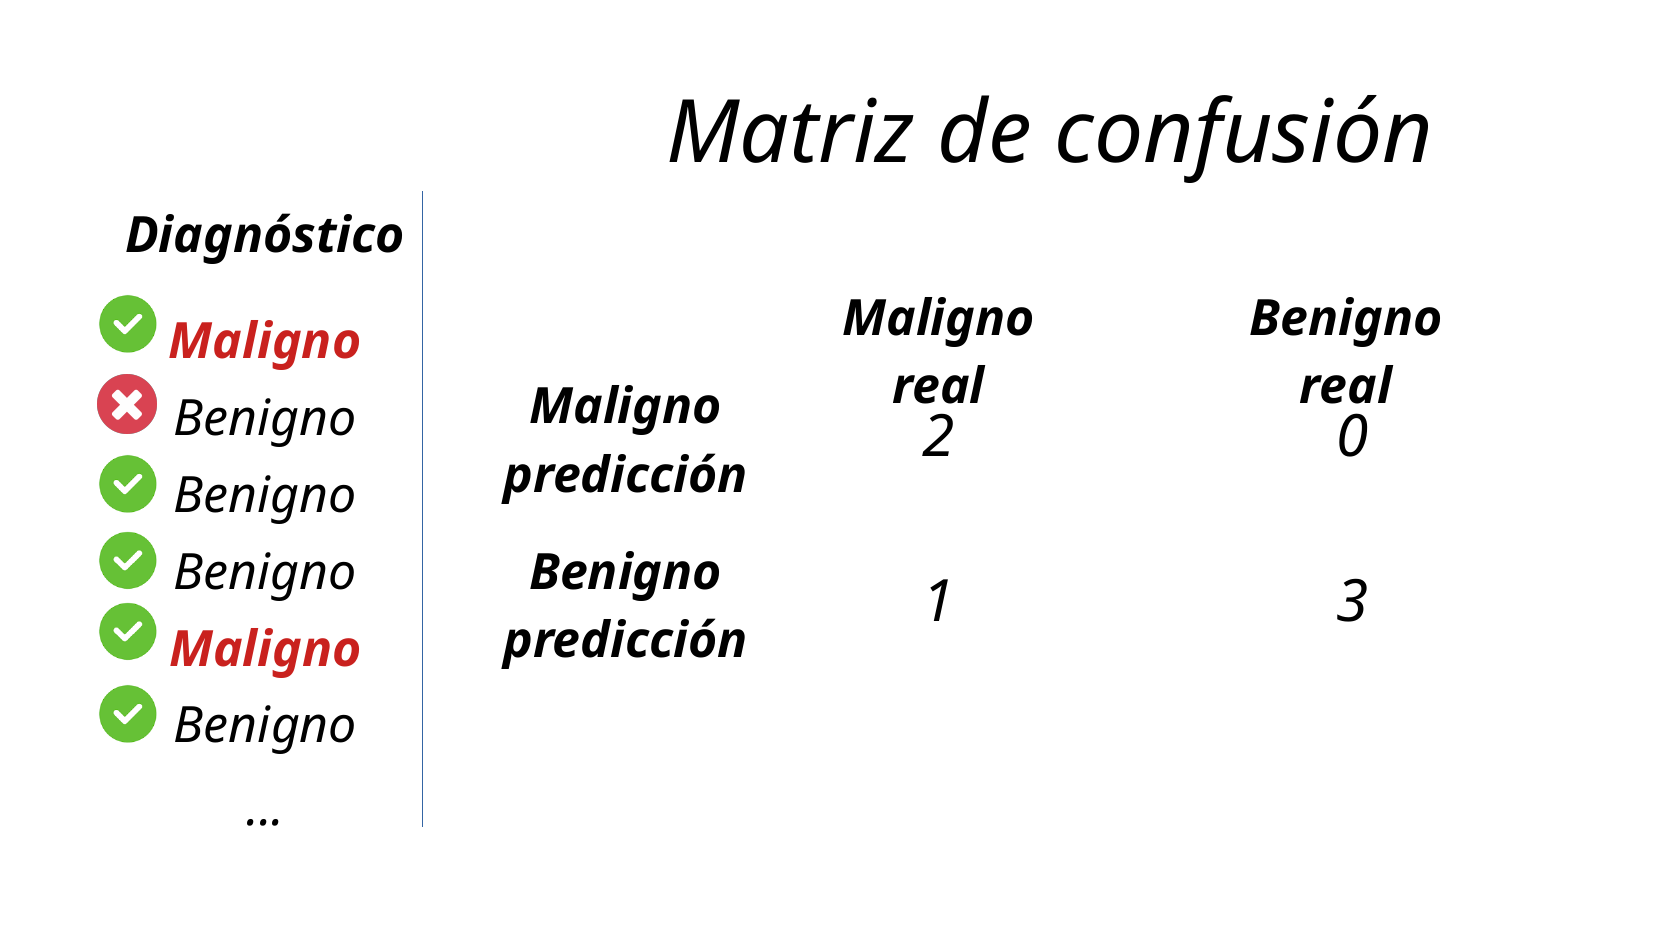

Matriz de confusión
Diagnóstico
Maligno real
Benigno real
Maligno
Maligno predicción
Benigno
2
0
Benigno
Benigno
Benigno predicción
1
3
Maligno
Benigno
...